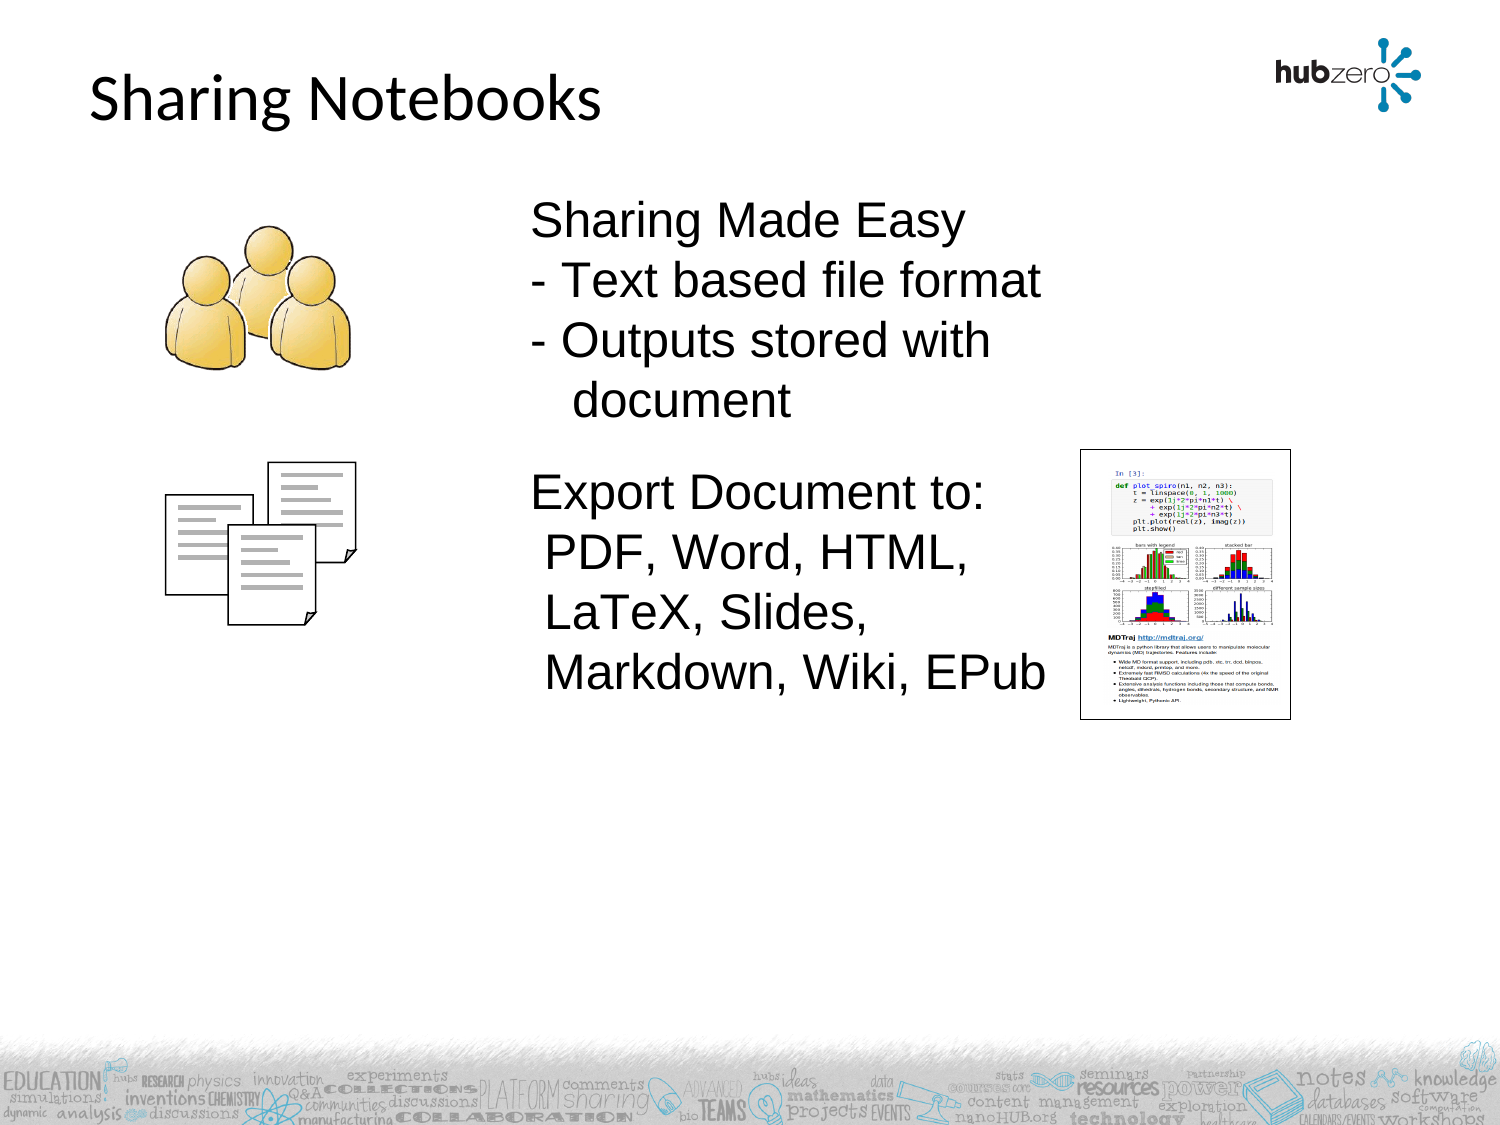

# Sharing Notebooks
Sharing Made Easy
- Text based file format
- Outputs stored with
 document
Export Document to:
 PDF, Word, HTML,
 LaTeX, Slides,
 Markdown, Wiki, EPub